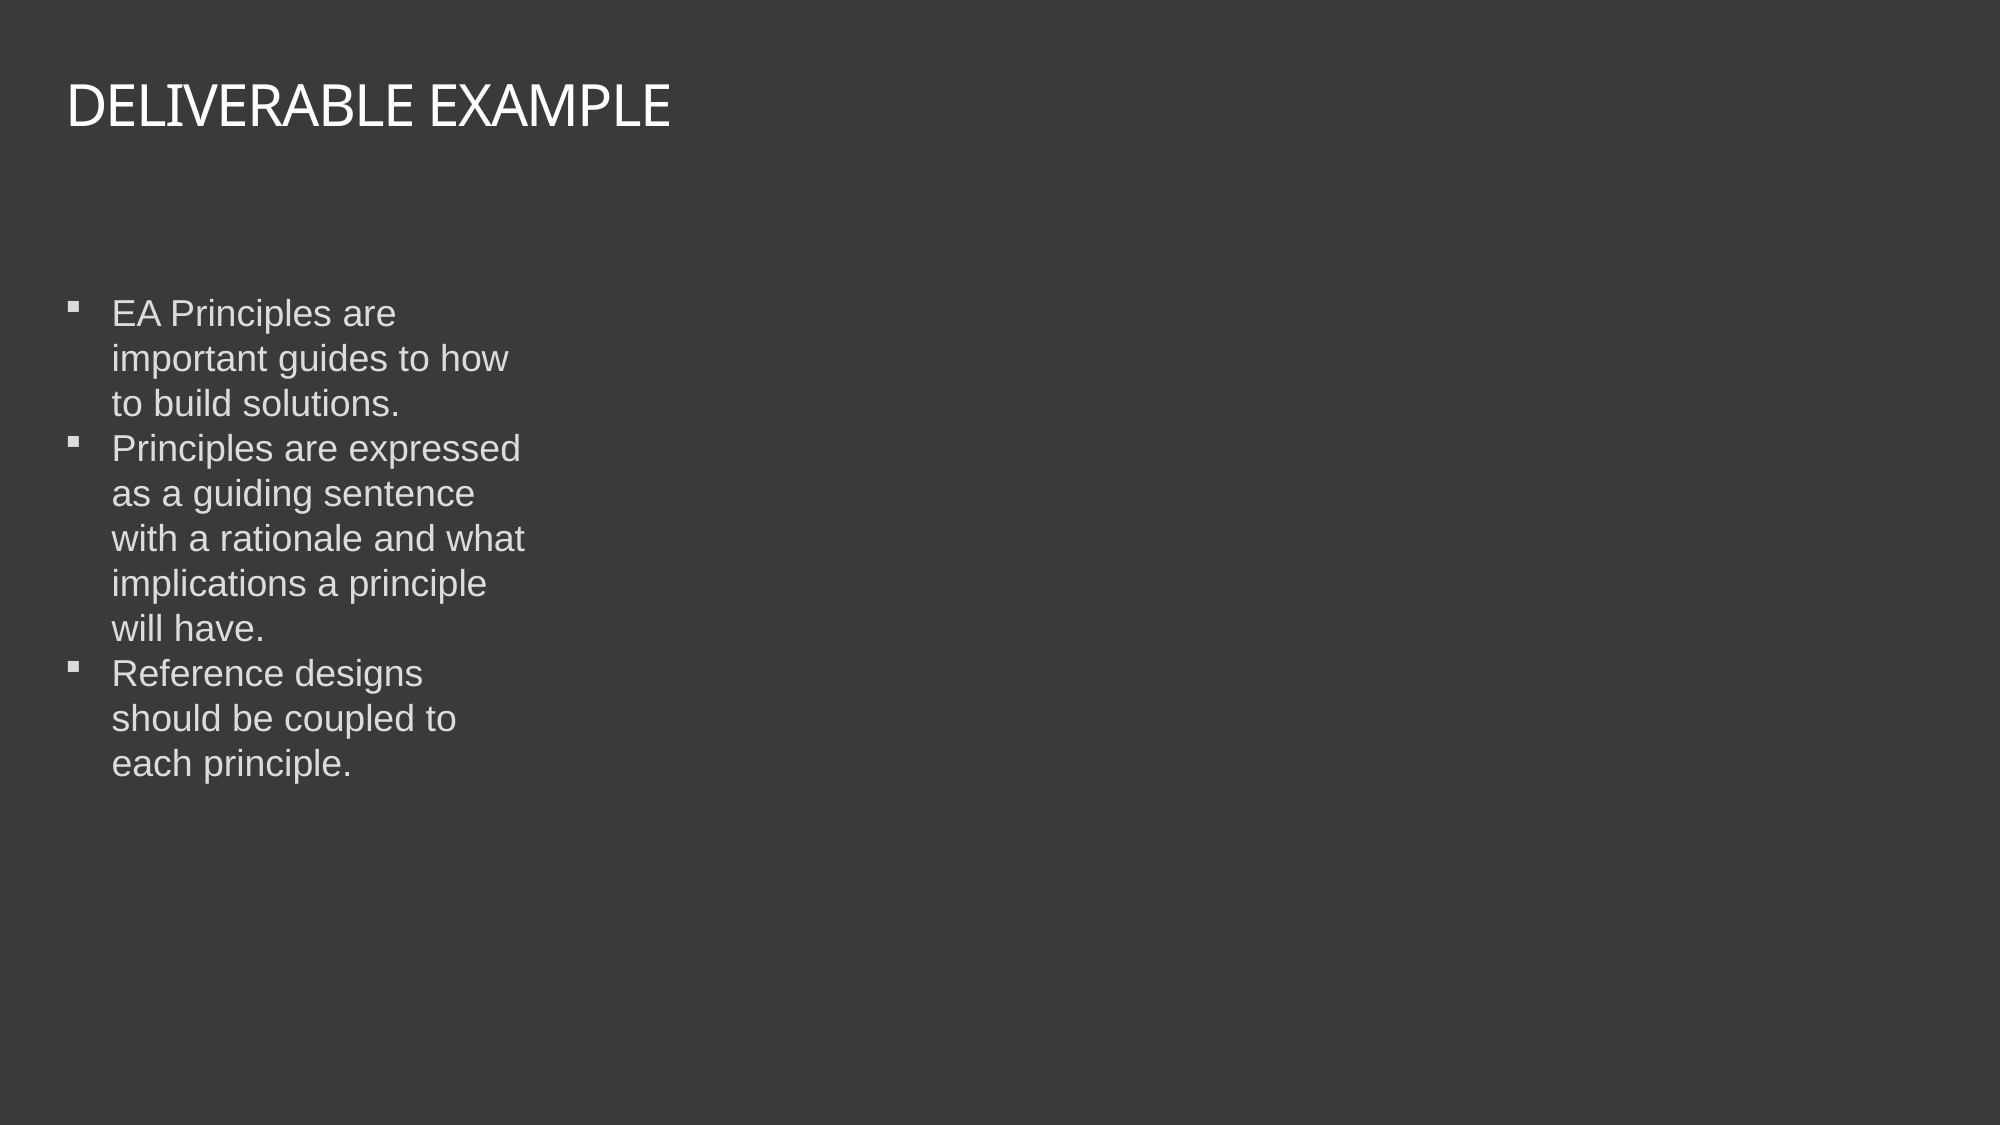

# Deliverable Example
EA Principles are important guides to how to build solutions.
Principles are expressed as a guiding sentence with a rationale and what implications a principle will have.
Reference designs should be coupled to each principle.